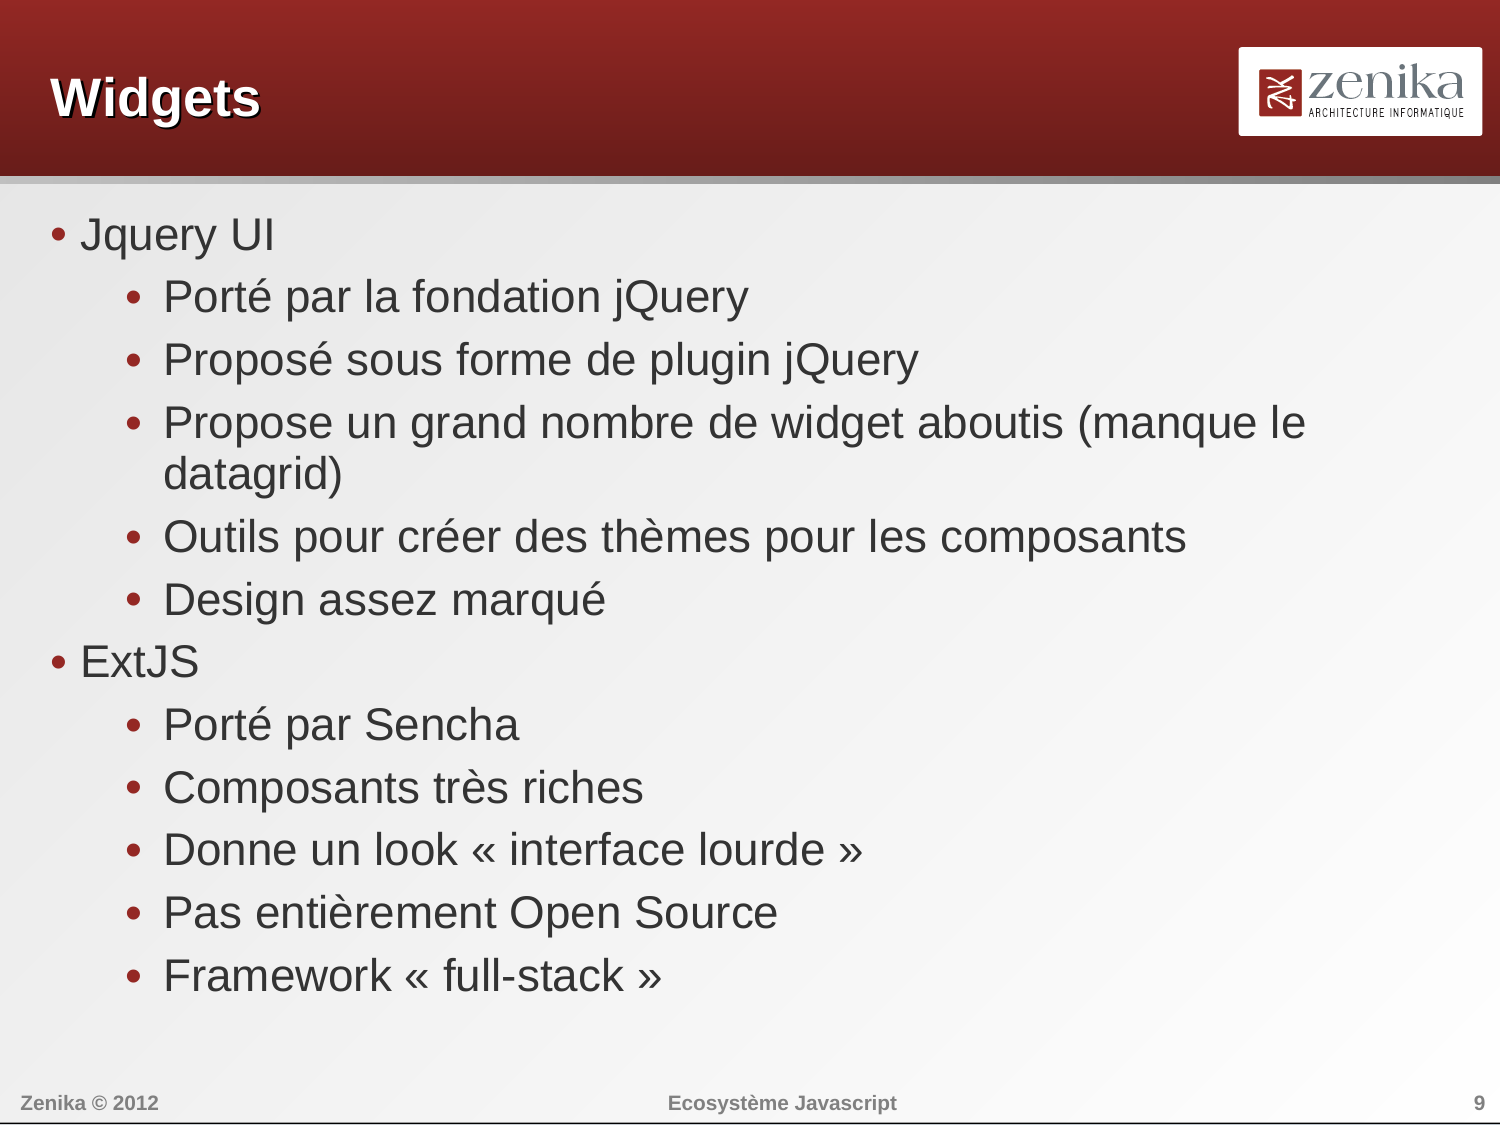

# Widgets
 Jquery UI
Porté par la fondation jQuery
Proposé sous forme de plugin jQuery
Propose un grand nombre de widget aboutis (manque le datagrid)
Outils pour créer des thèmes pour les composants
Design assez marqué
 ExtJS
Porté par Sencha
Composants très riches
Donne un look « interface lourde »
Pas entièrement Open Source
Framework « full-stack »